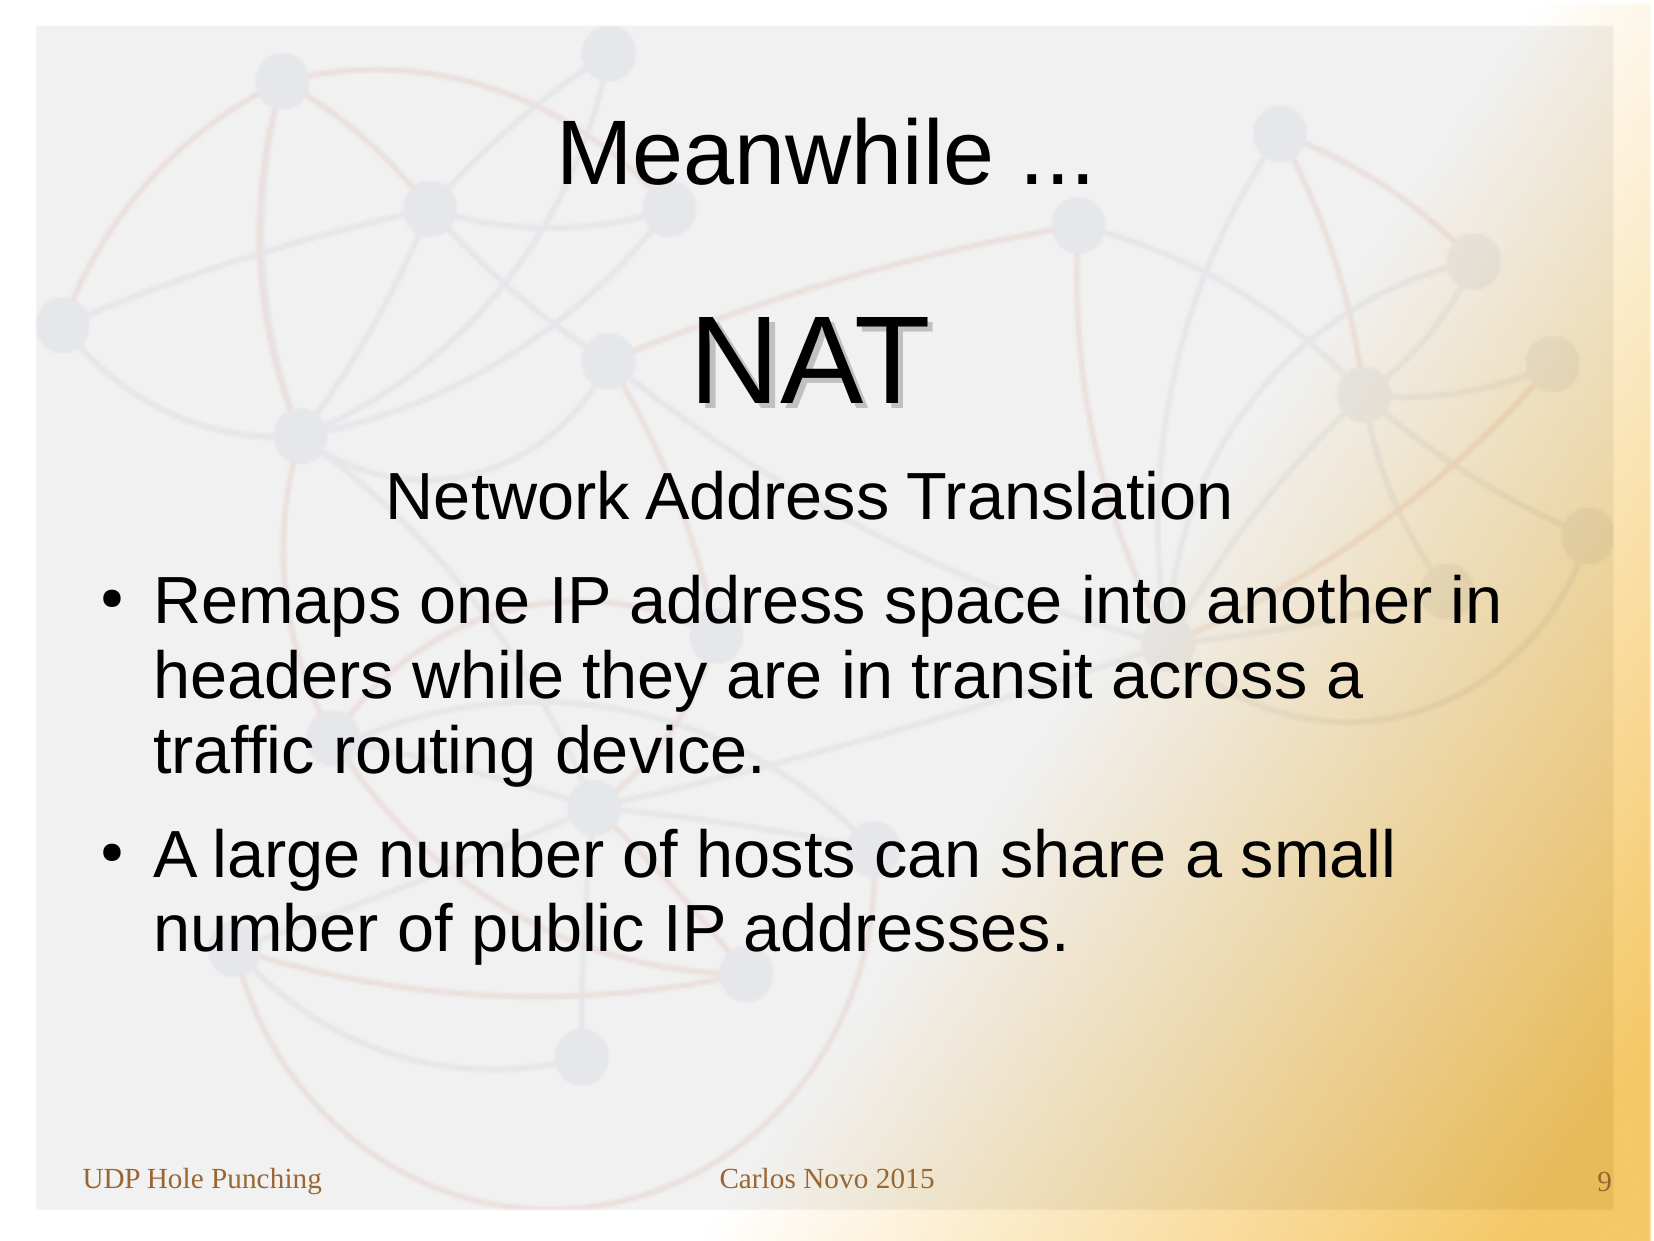

# Meanwhile ...
NAT
Network Address Translation
Remaps one IP address space into another in headers while they are in transit across a traffic routing device.
A large number of hosts can share a small number of public IP addresses.
9